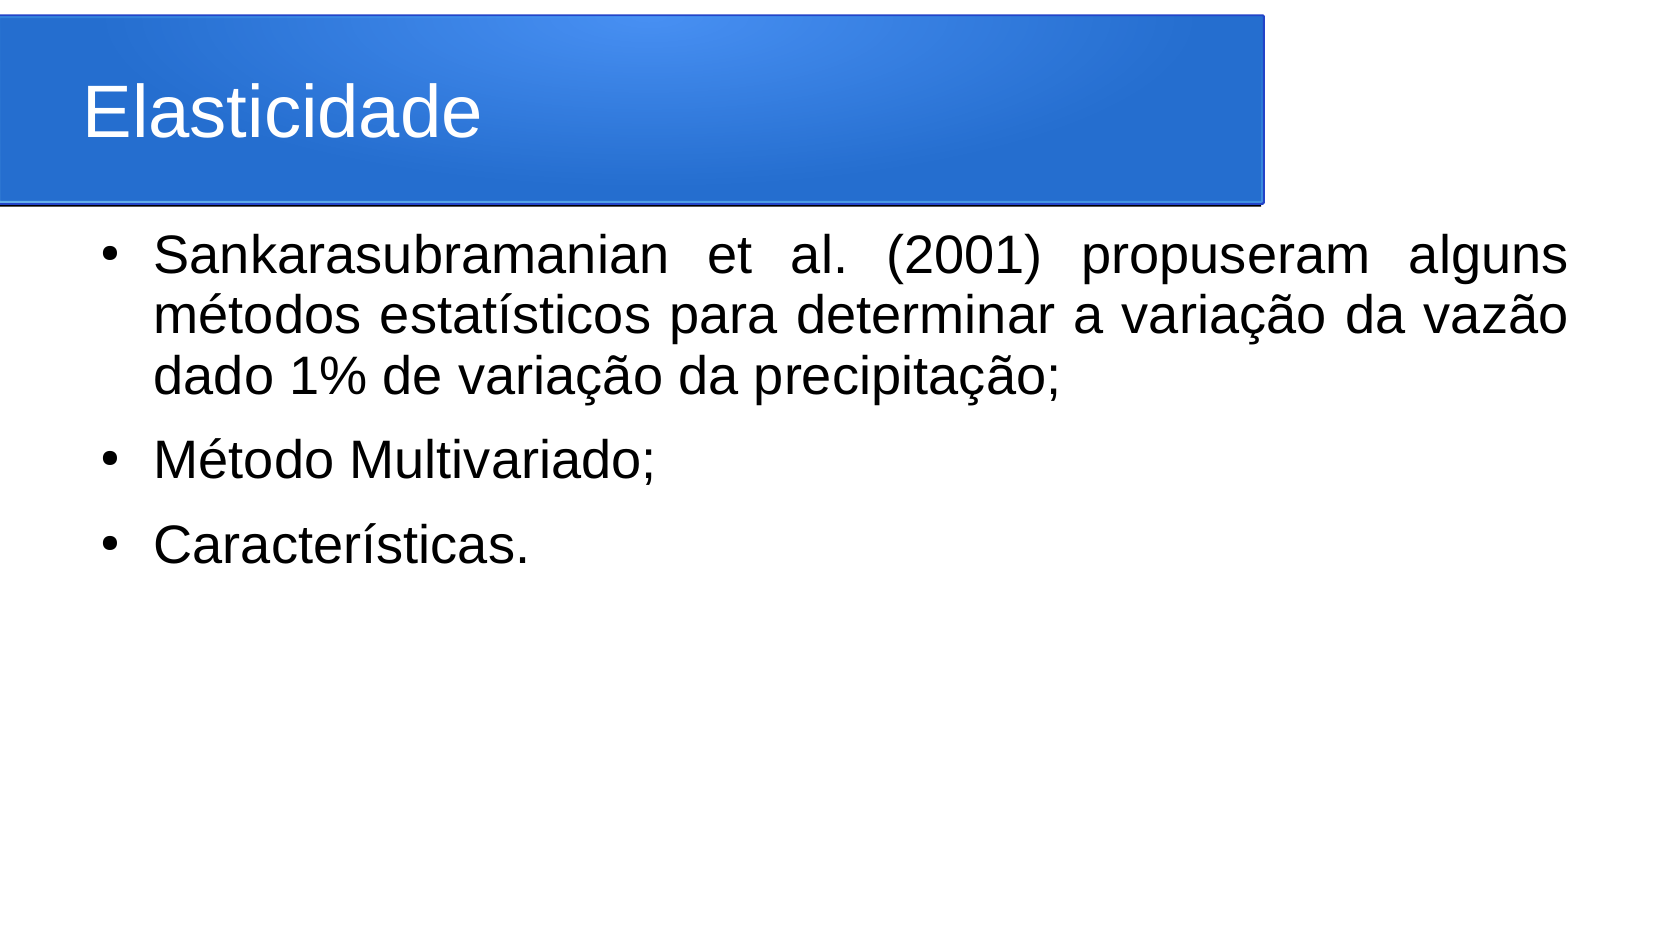

# Elasticidade
Sankarasubramanian et al. (2001) propuseram alguns métodos estatísticos para determinar a variação da vazão dado 1% de variação da precipitação;
Método Multivariado;
Características.